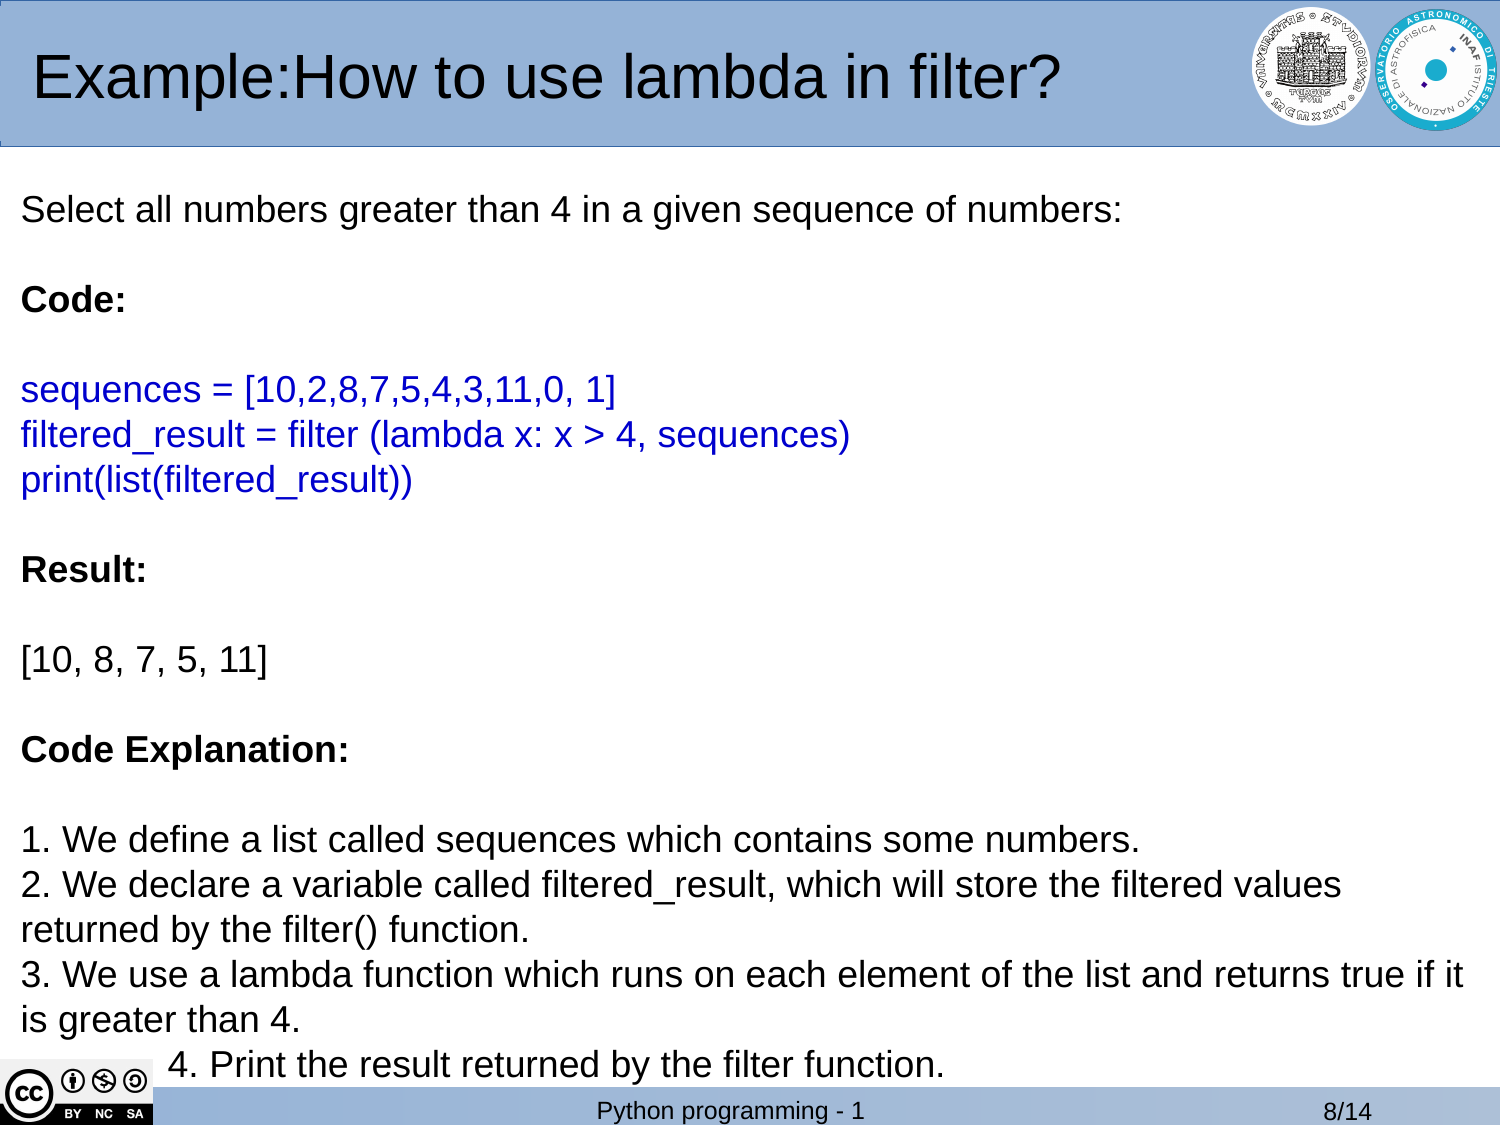

Example:How to use lambda in filter?
# Select all numbers greater than 4 in a given sequence of numbers:
Code:
sequences = [10,2,8,7,5,4,3,11,0, 1]
filtered_result = filter (lambda x: x > 4, sequences)
print(list(filtered_result))
Result:
[10, 8, 7, 5, 11]
Code Explanation:
1. We define a list called sequences which contains some numbers.
2. We declare a variable called filtered_result, which will store the filtered values returned by the filter() function.
3. We use a lambda function which runs on each element of the list and returns true if it is greater than 4.
 4. Print the result returned by the filter function.